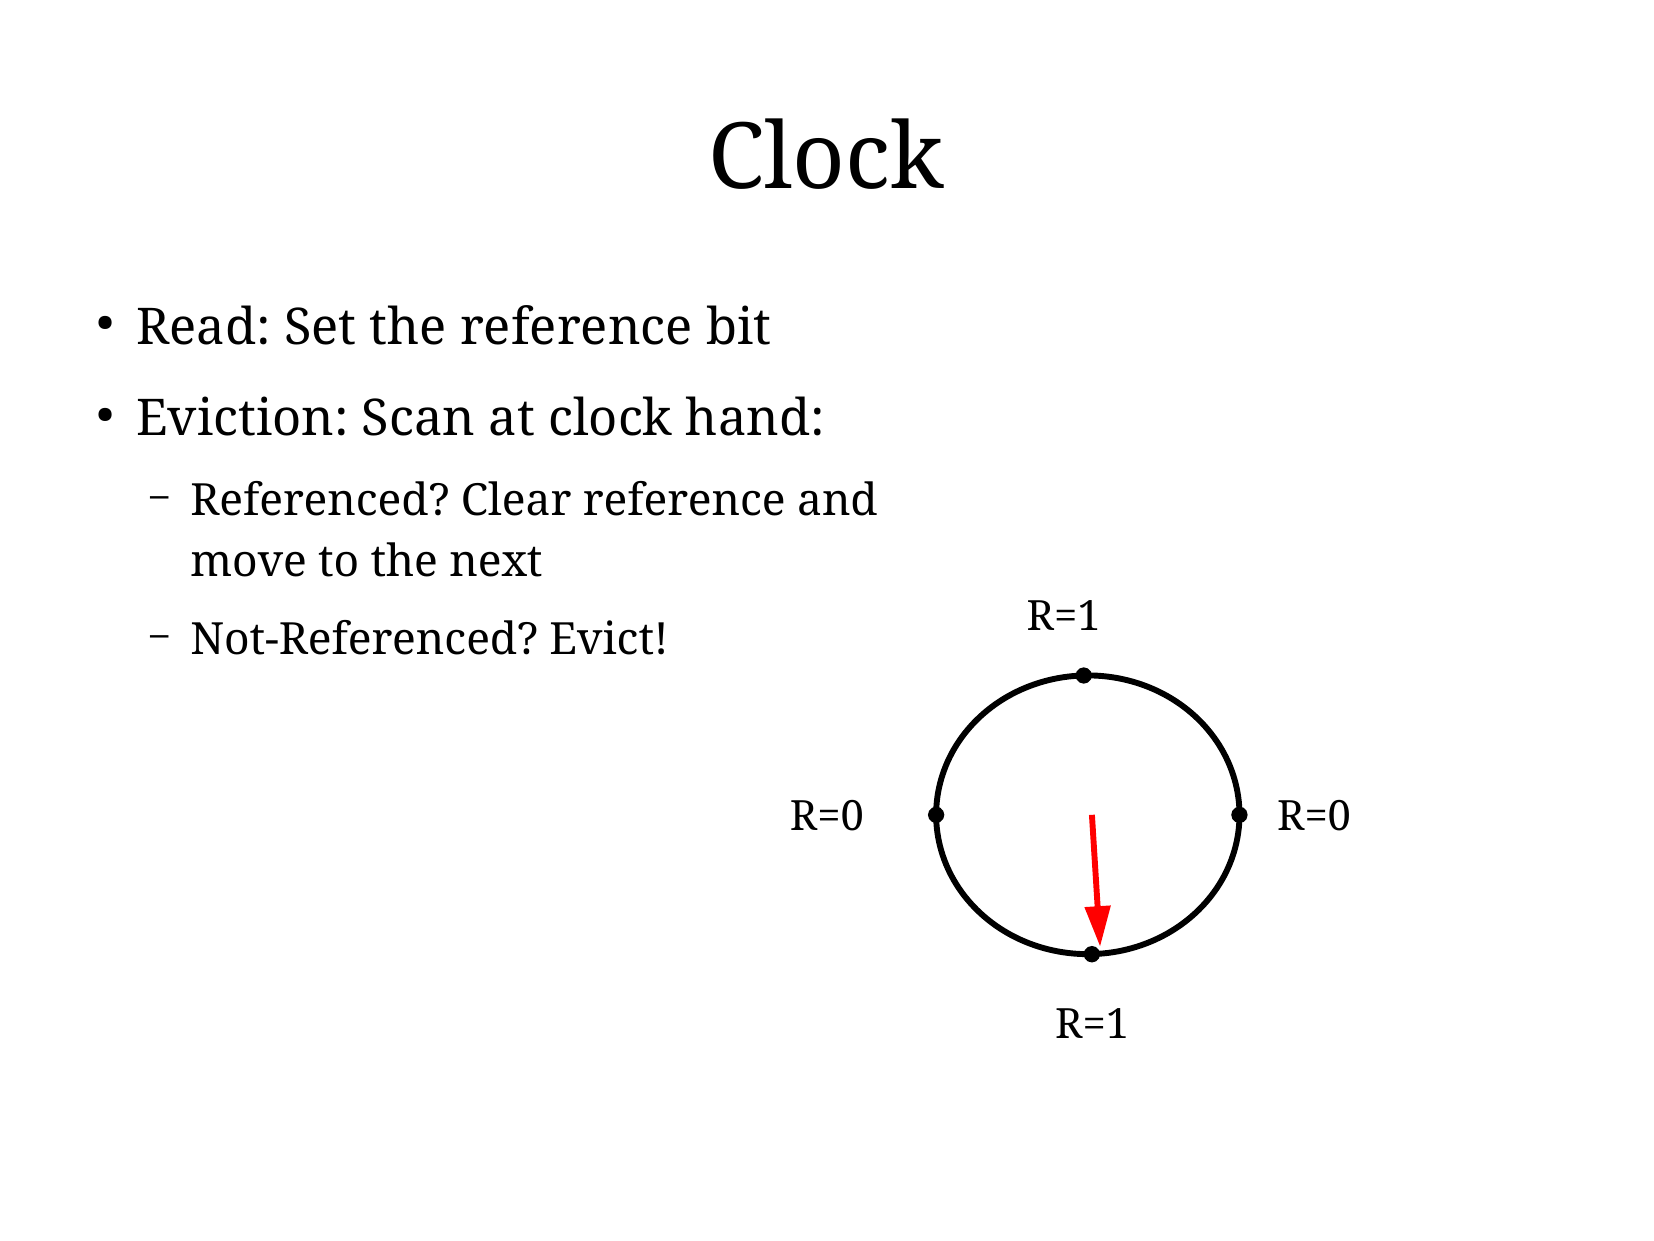

# Clock
Read: Set the reference bit
Eviction: Scan at clock hand:
Referenced? Clear reference and move to the next
Not-Referenced? Evict!
R=1
R=0
R=0
R=1